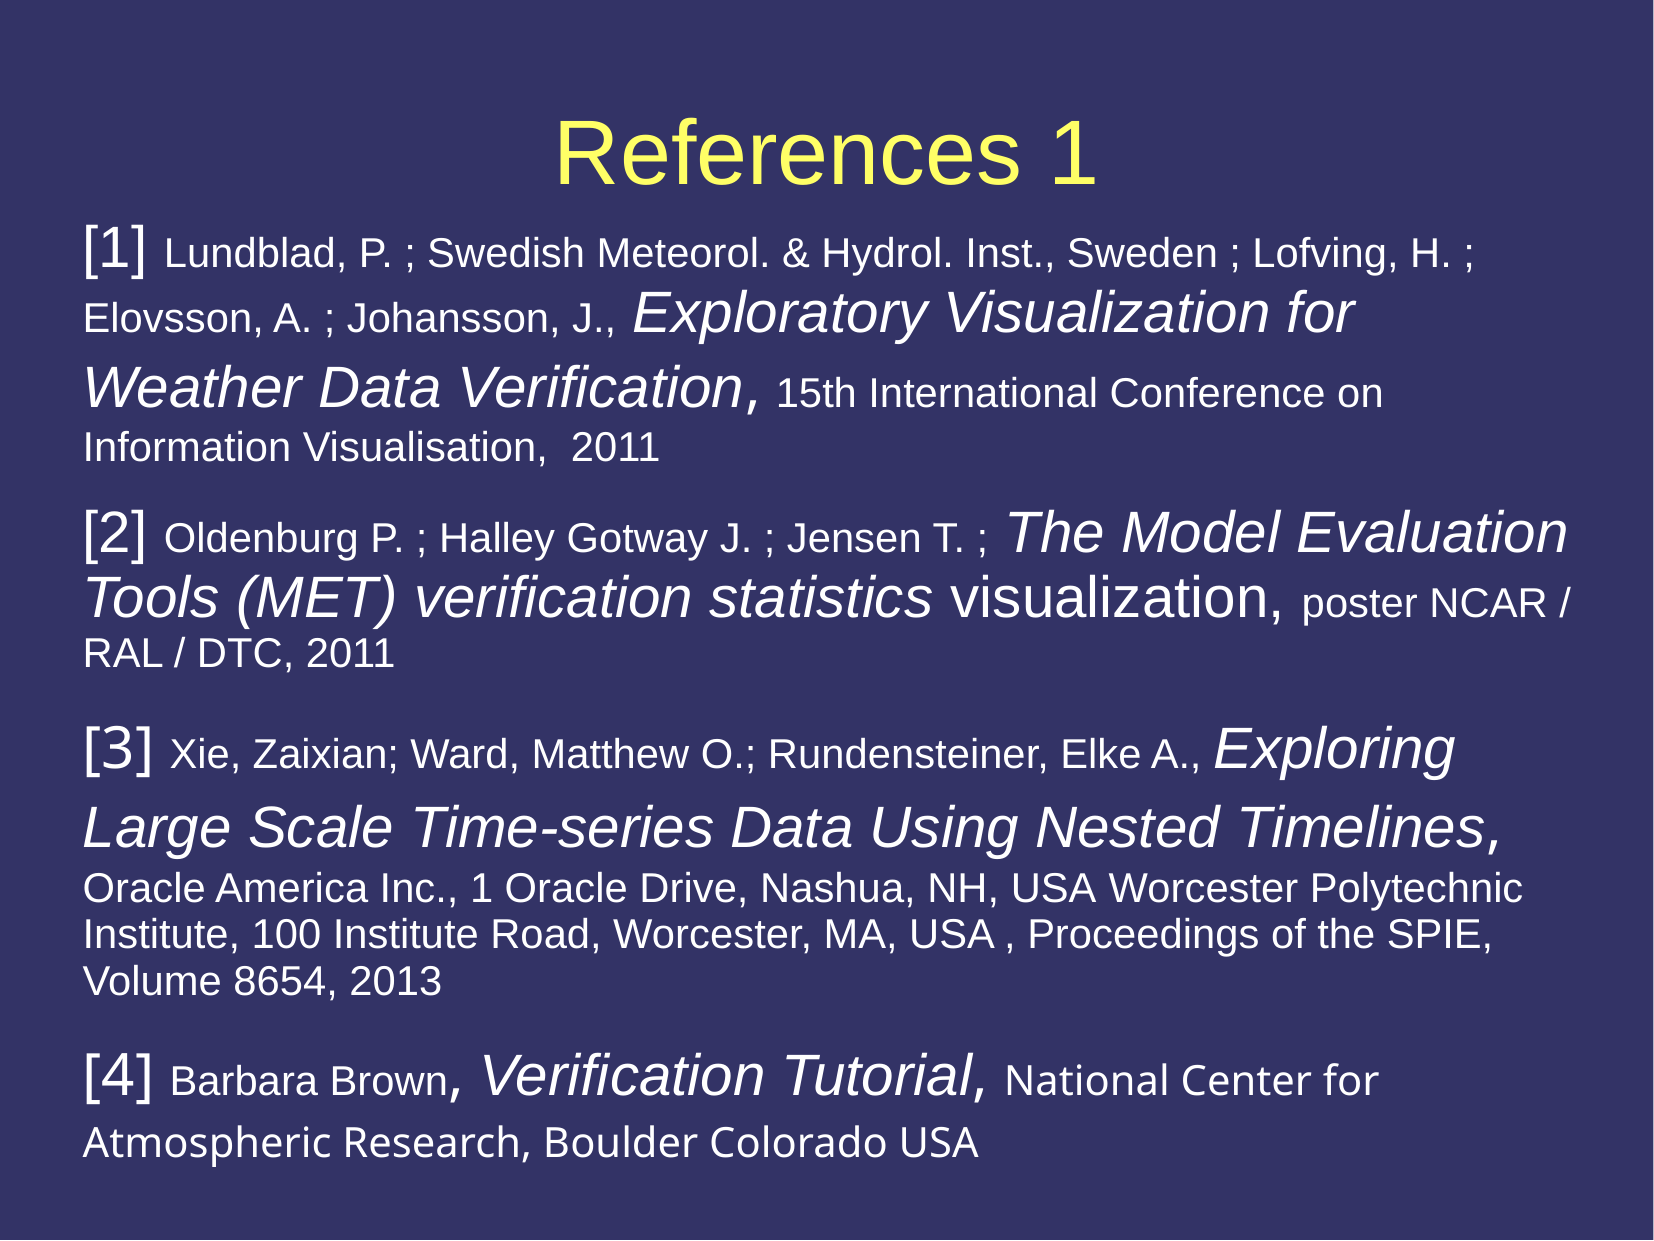

# References 1
[1] Lundblad, P. ; Swedish Meteorol. & Hydrol. Inst., Sweden ; Lofving, H. ; Elovsson, A. ; Johansson, J., Exploratory Visualization for Weather Data Verification, 15th International Conference on Information Visualisation, 2011
[2] Oldenburg P. ; Halley Gotway J. ; Jensen T. ; The Model Evaluation Tools (MET) verification statistics visualization, poster NCAR / RAL / DTC, 2011
[3] Xie, Zaixian; Ward, Matthew O.; Rundensteiner, Elke A., Exploring Large Scale Time-series Data Using Nested Timelines, Oracle America Inc., 1 Oracle Drive, Nashua, NH, USA Worcester Polytechnic Institute, 100 Institute Road, Worcester, MA, USA , Proceedings of the SPIE, Volume 8654, 2013
[4] Barbara Brown, Verification Tutorial, National Center for Atmospheric Research, Boulder Colorado USA